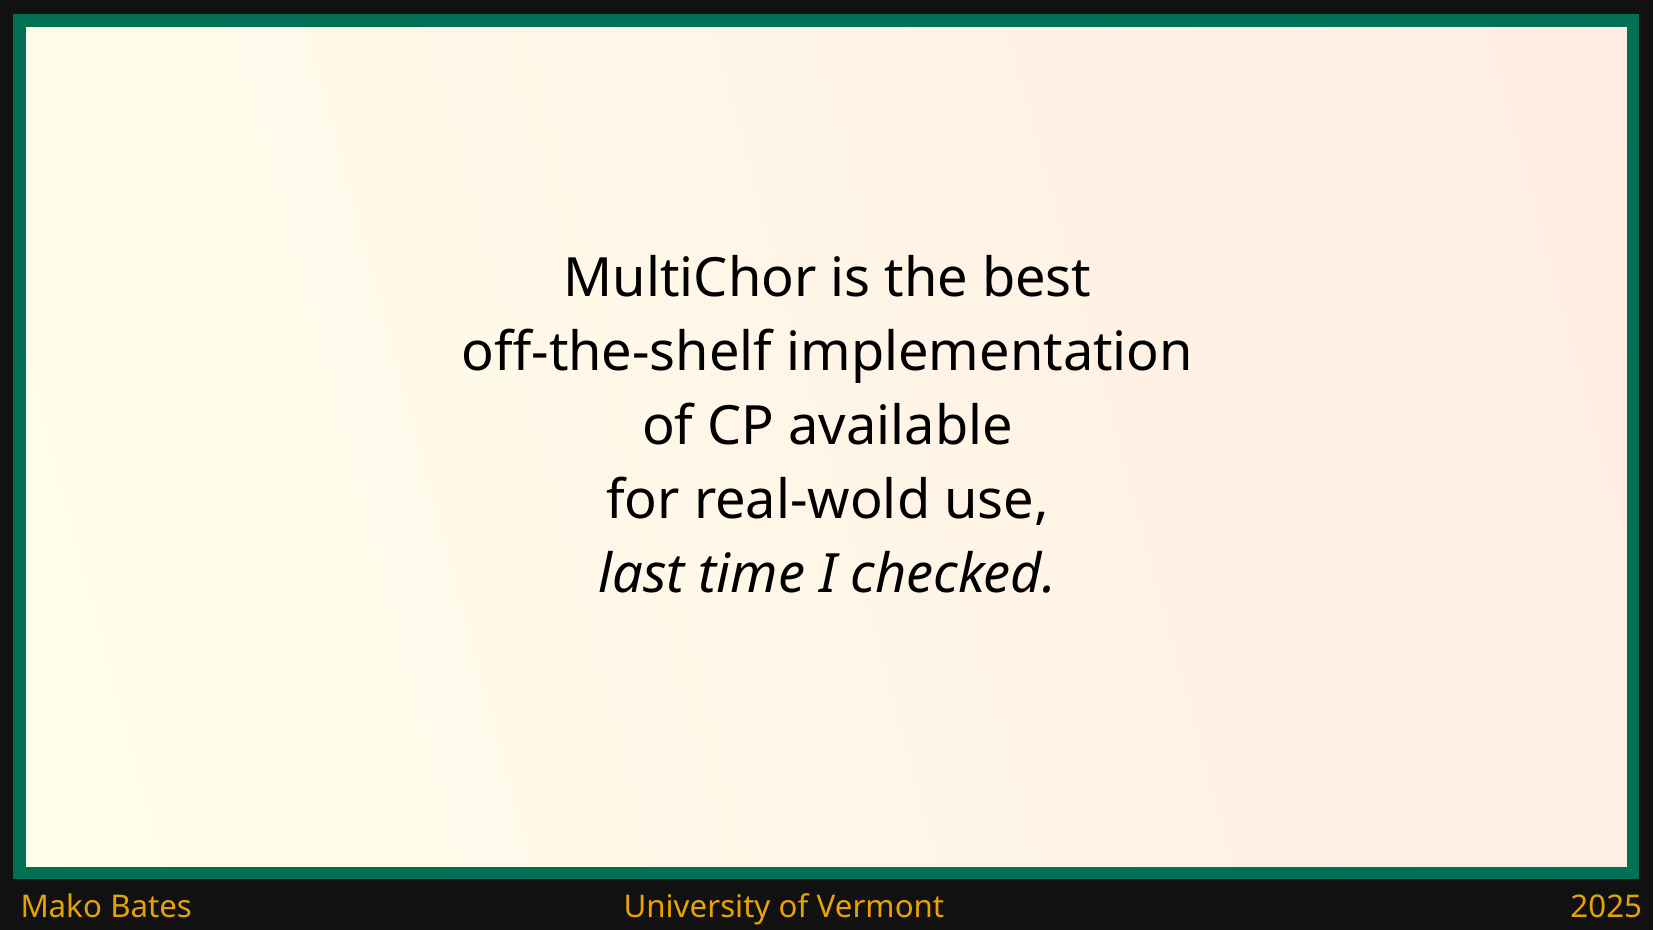

# MultiChor is the best off-the-shelf implementation of CP available for real-wold use, last time I checked.